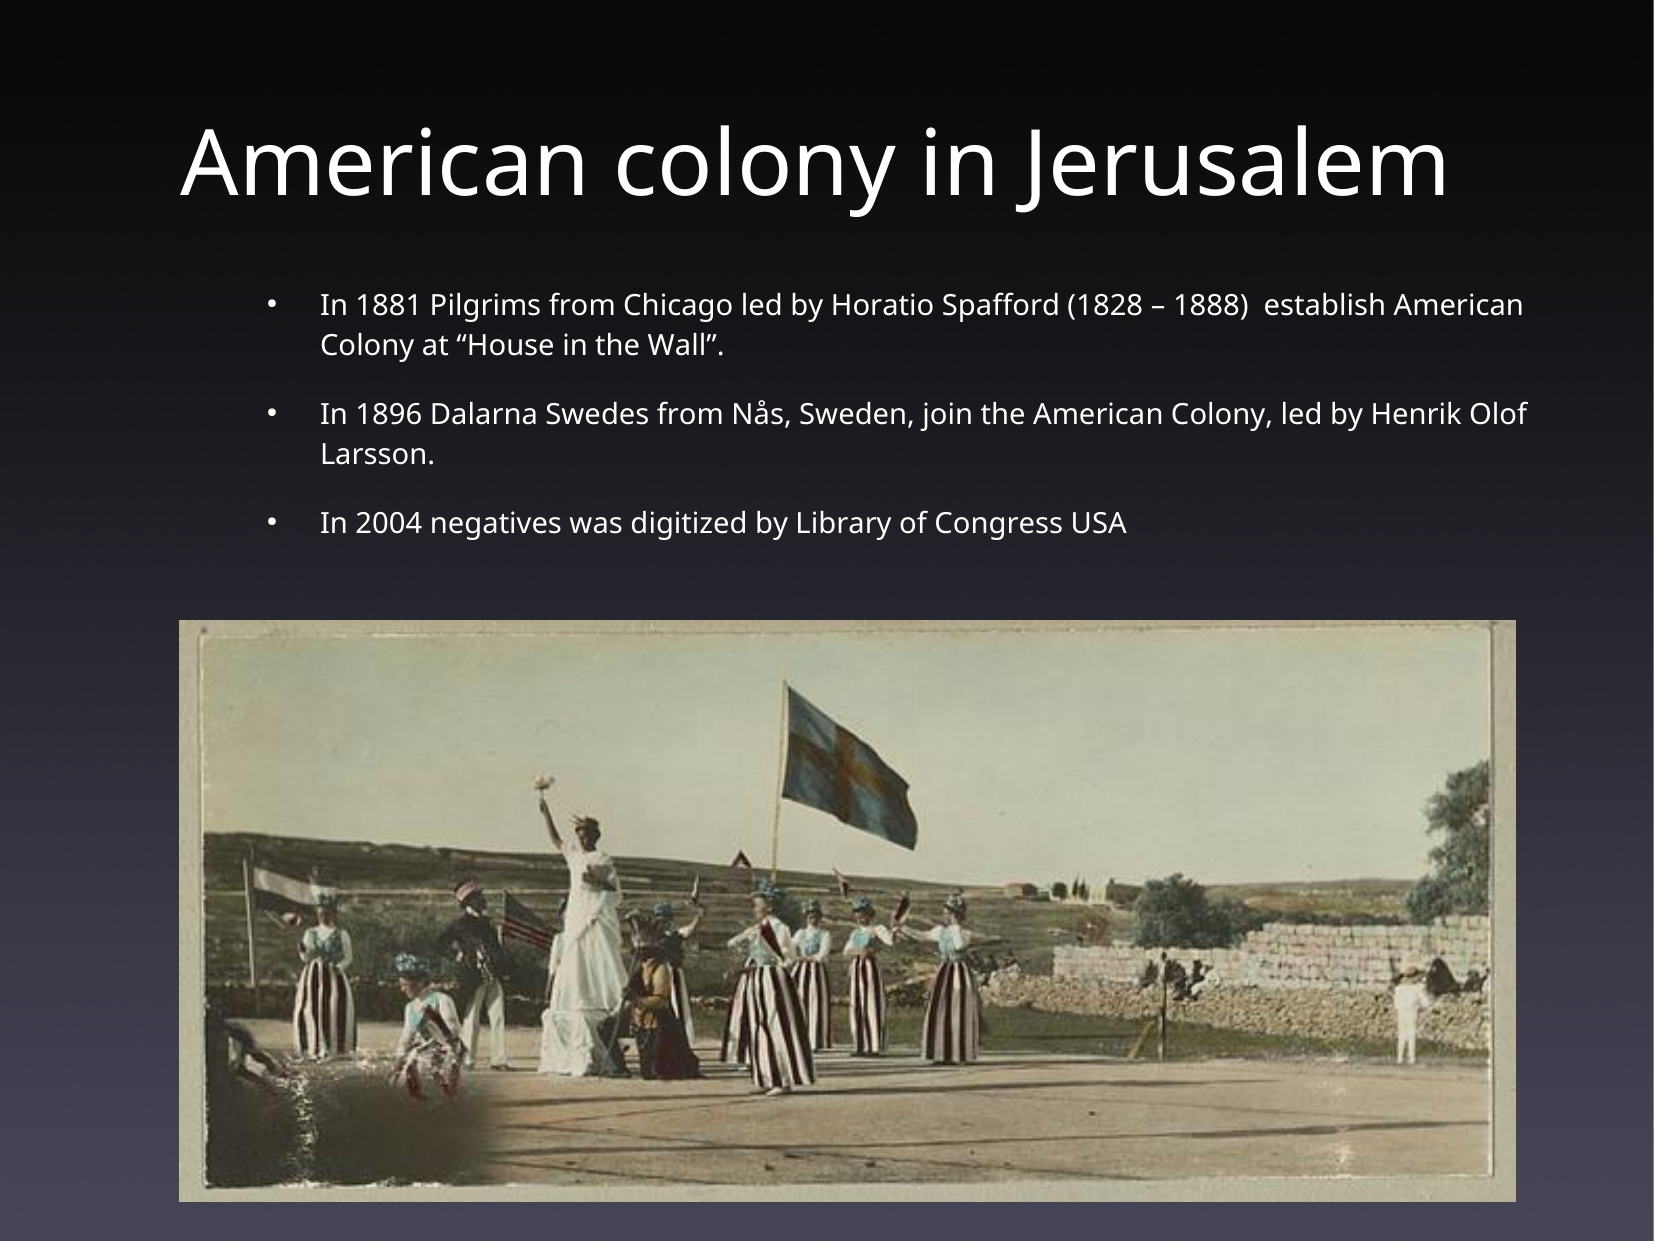

# American colony in Jerusalem
In 1881 Pilgrims from Chicago led by Horatio Spafford (1828 – 1888) establish American Colony at “House in the Wall”.
In 1896 Dalarna Swedes from Nås, Sweden, join the American Colony, led by Henrik Olof Larsson.
In 2004 negatives was digitized by Library of Congress USA